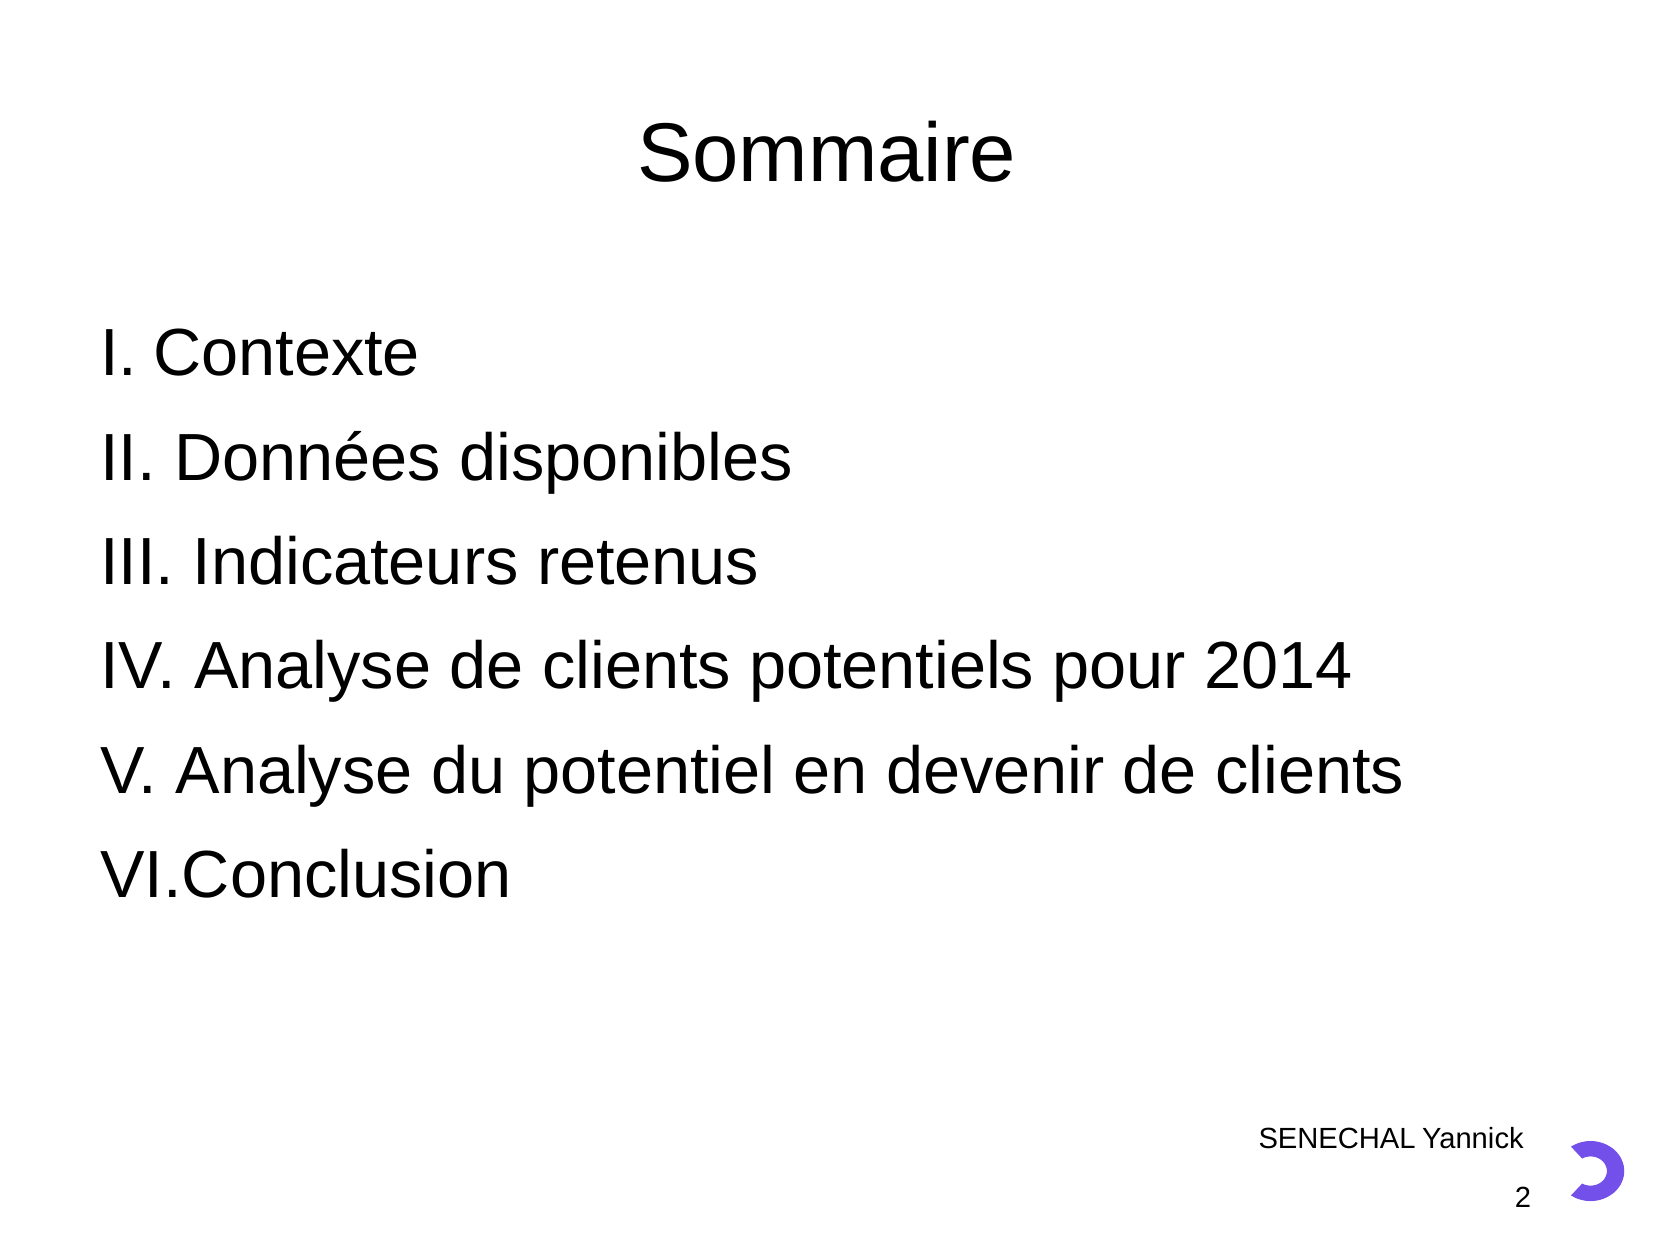

# Sommaire
Contexte
 Données disponibles
 Indicateurs retenus
 Analyse de clients potentiels pour 2014
 Analyse du potentiel en devenir de clients
Conclusion
SENECHAL Yannick
2